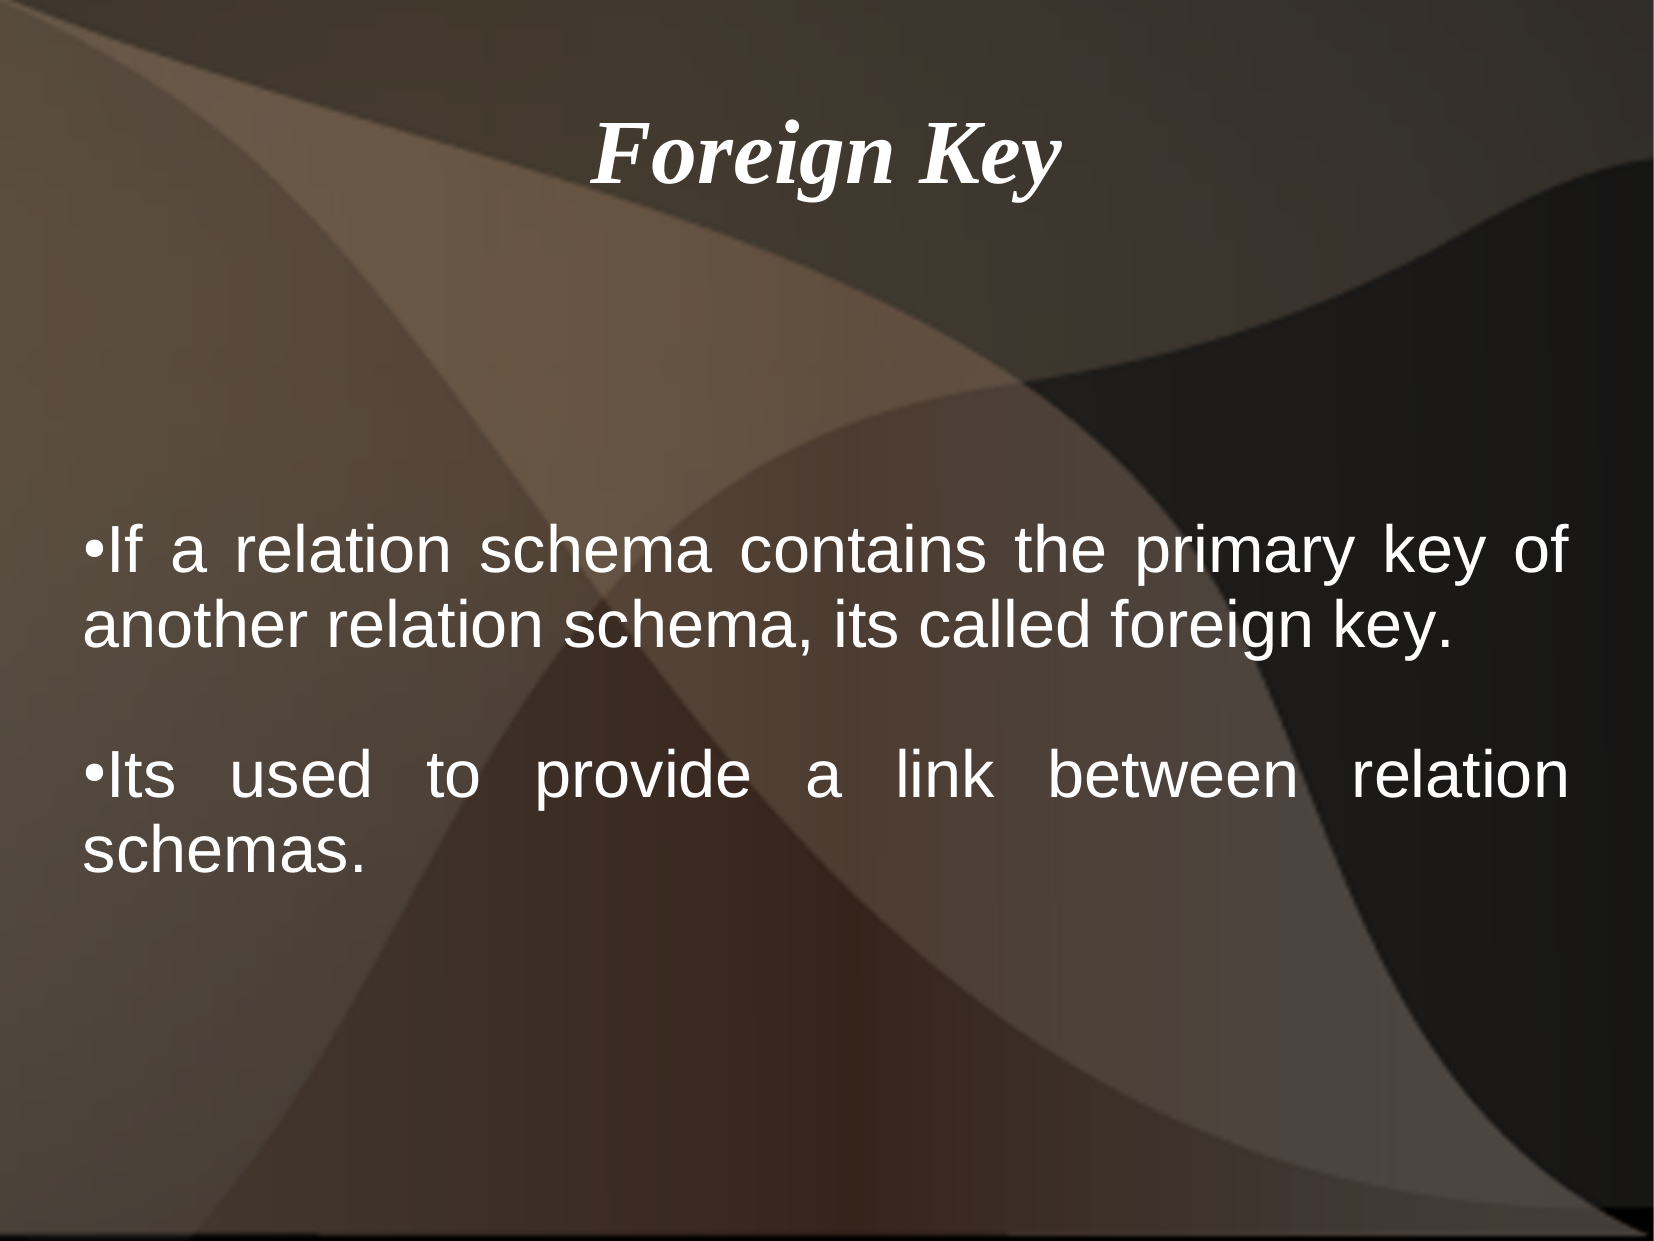

# Foreign Key
If a relation schema contains the primary key of another relation schema, its called foreign key.
Its used to provide a link between relation schemas.